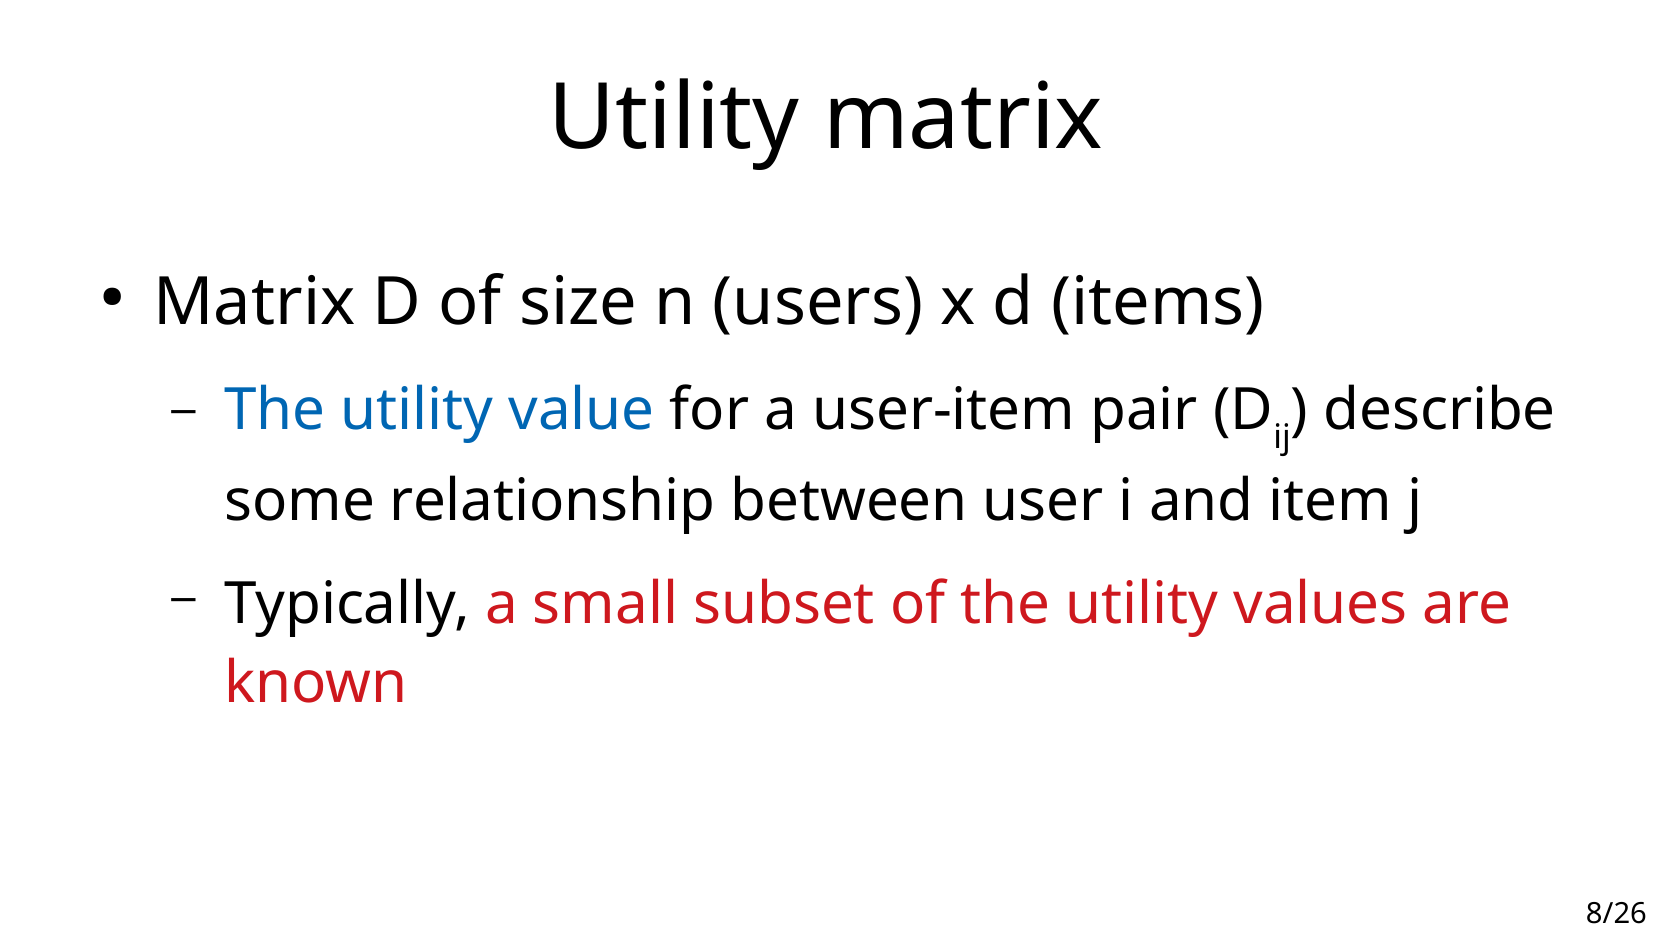

# Utility matrix
Matrix D of size n (users) x d (items)
The utility value for a user-item pair (Dij) describe some relationship between user i and item j
Typically, a small subset of the utility values are known
8